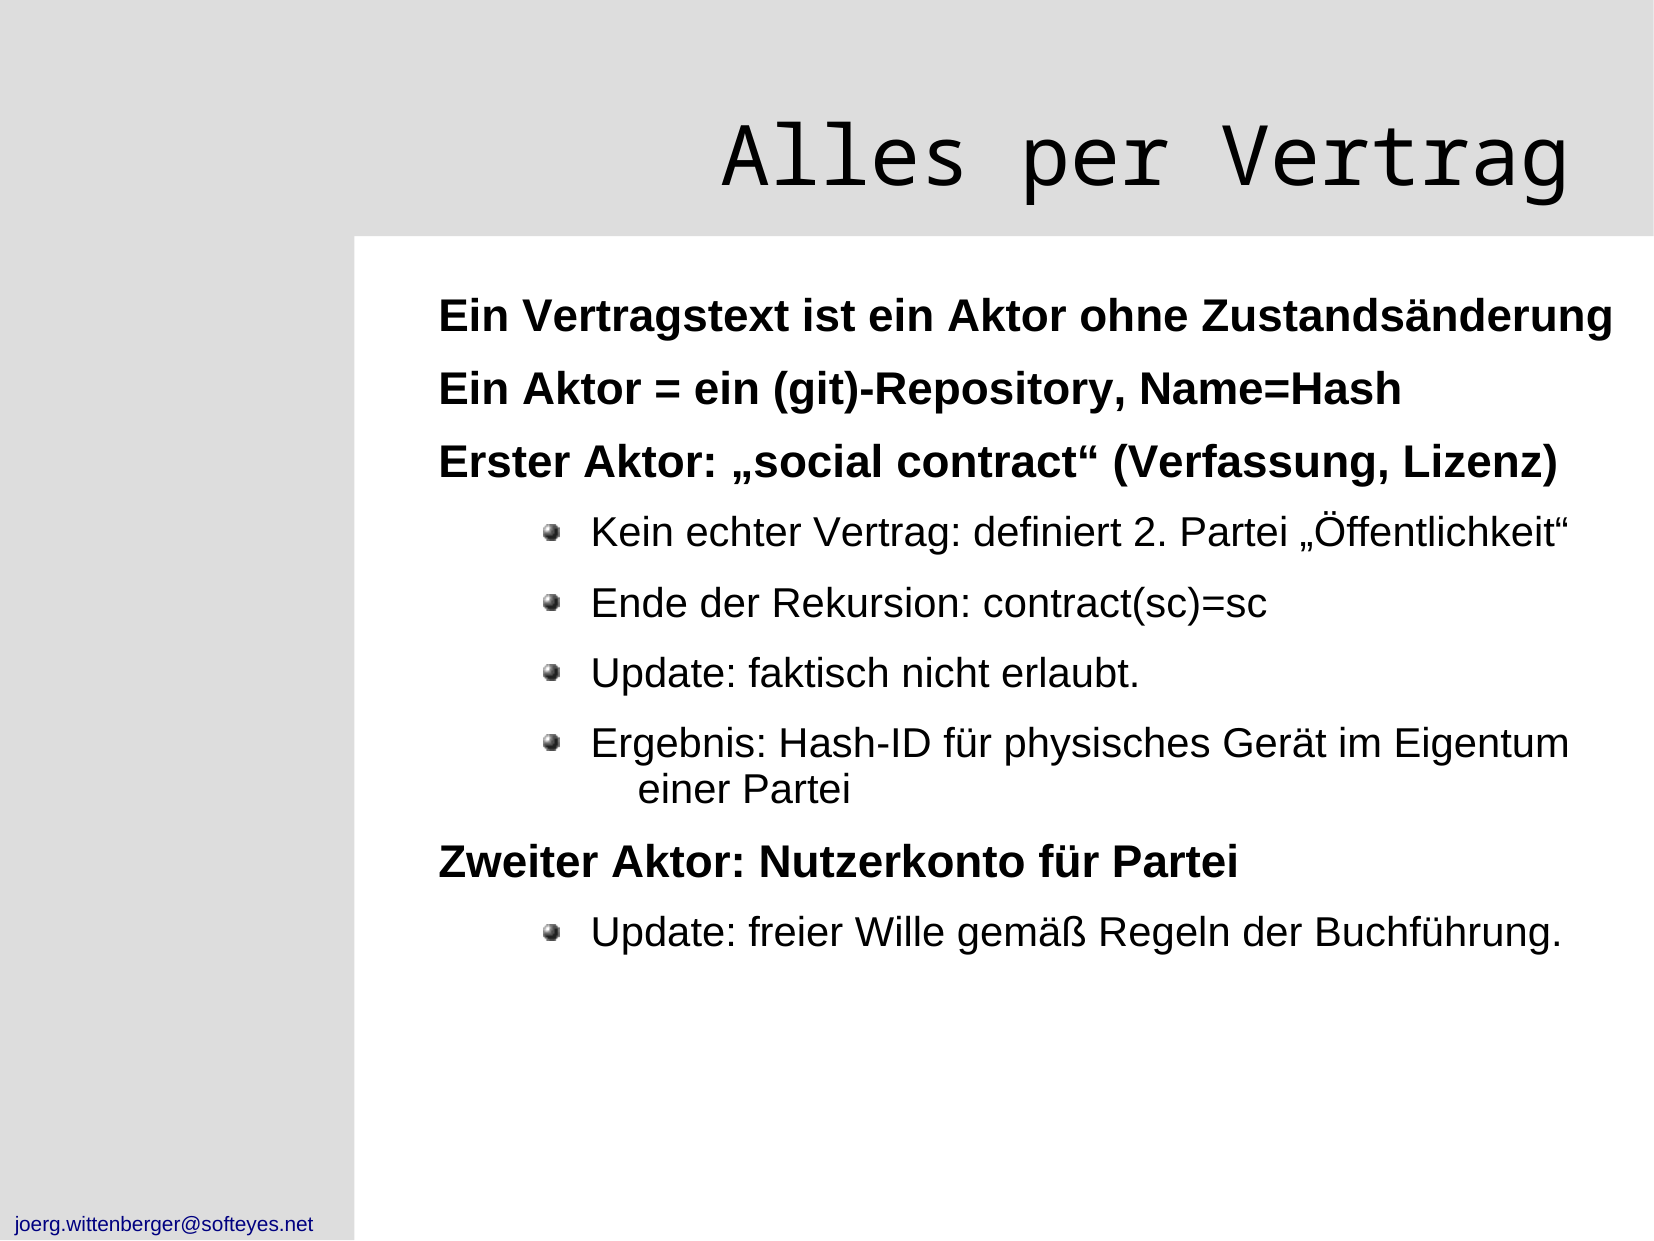

# Alles per Vertrag
Ein Vertragstext ist ein Aktor ohne Zustandsänderung
Ein Aktor = ein (git)-Repository, Name=Hash
Erster Aktor: „social contract“ (Verfassung, Lizenz)
Kein echter Vertrag: definiert 2. Partei „Öffentlichkeit“
Ende der Rekursion: contract(sc)=sc
Update: faktisch nicht erlaubt.
Ergebnis: Hash-ID für physisches Gerät im Eigentum einer Partei
Zweiter Aktor: Nutzerkonto für Partei
Update: freier Wille gemäß Regeln der Buchführung.